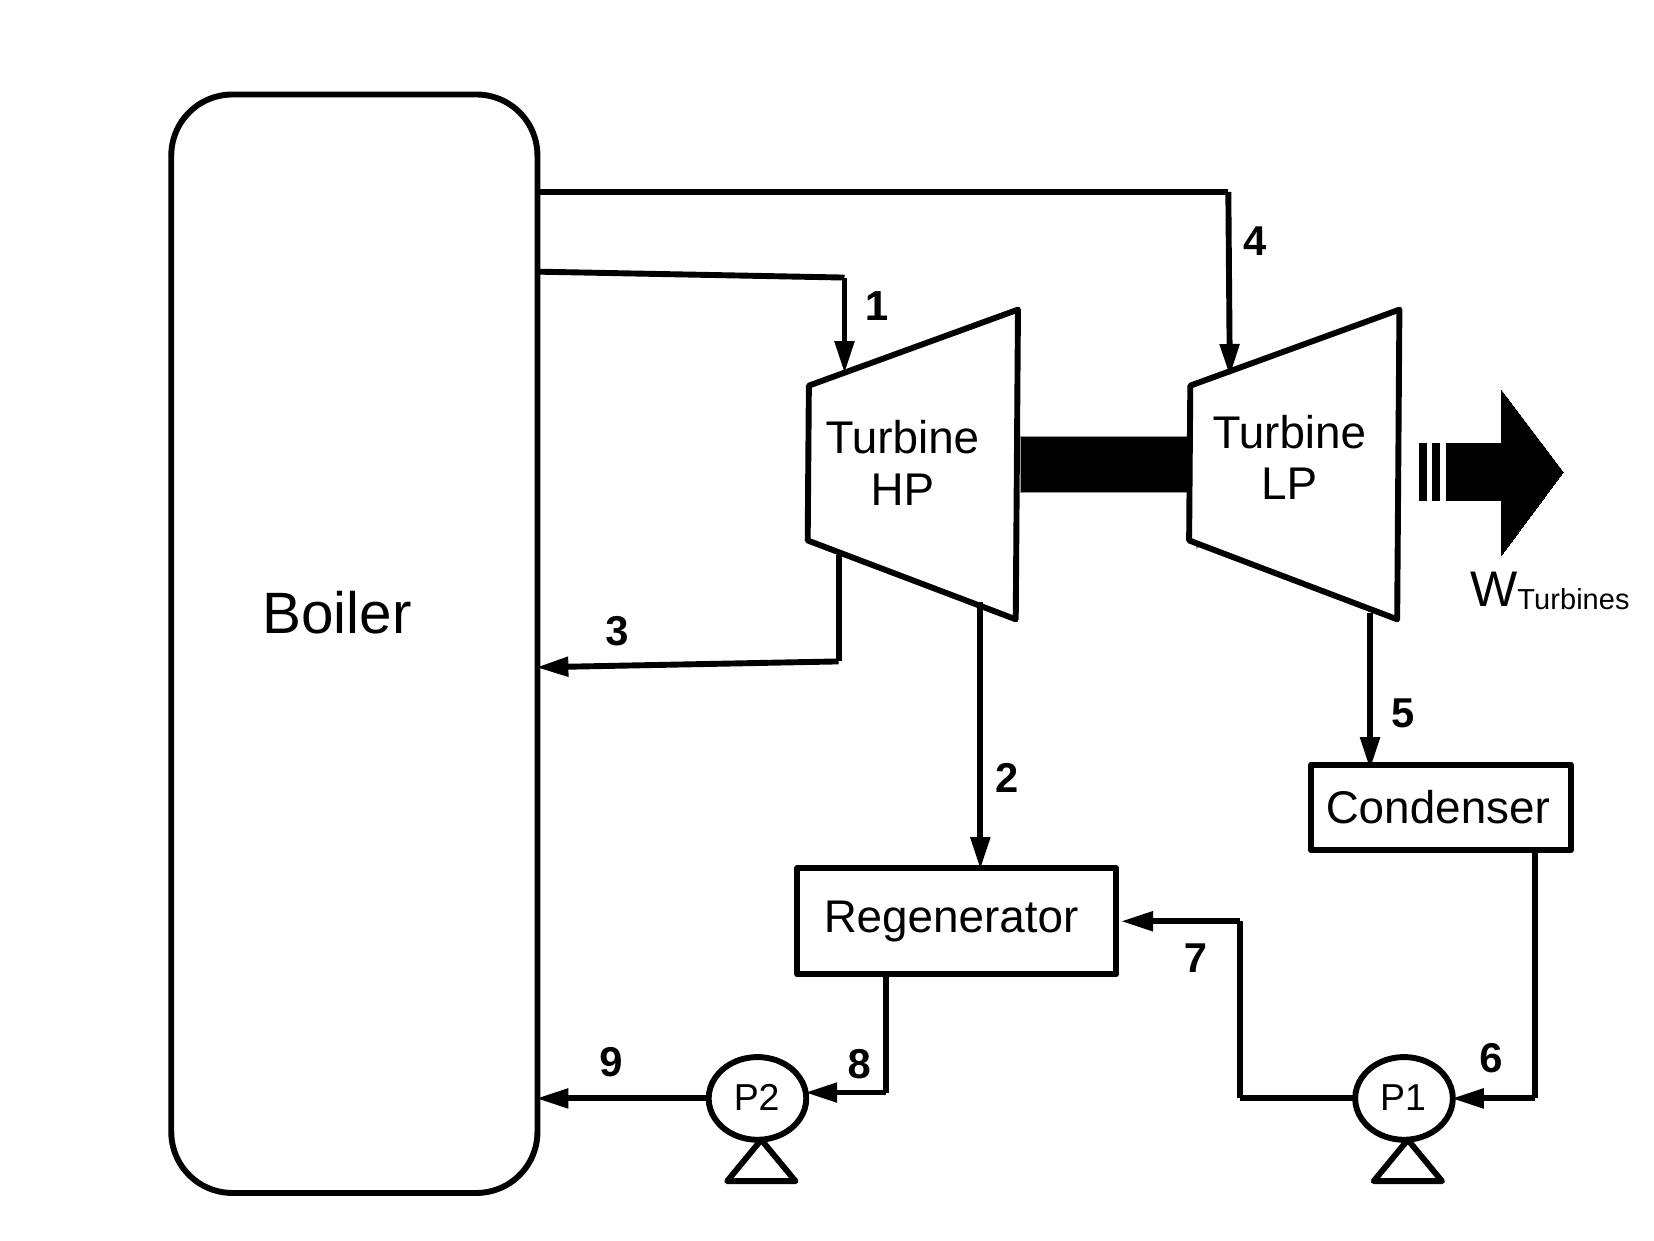

4
1
1
Turbine
LP
Turbine
HP
WTurbines
Boiler
3
5
2
Condenser
Regenerator
7
6
9
8
P2
P1